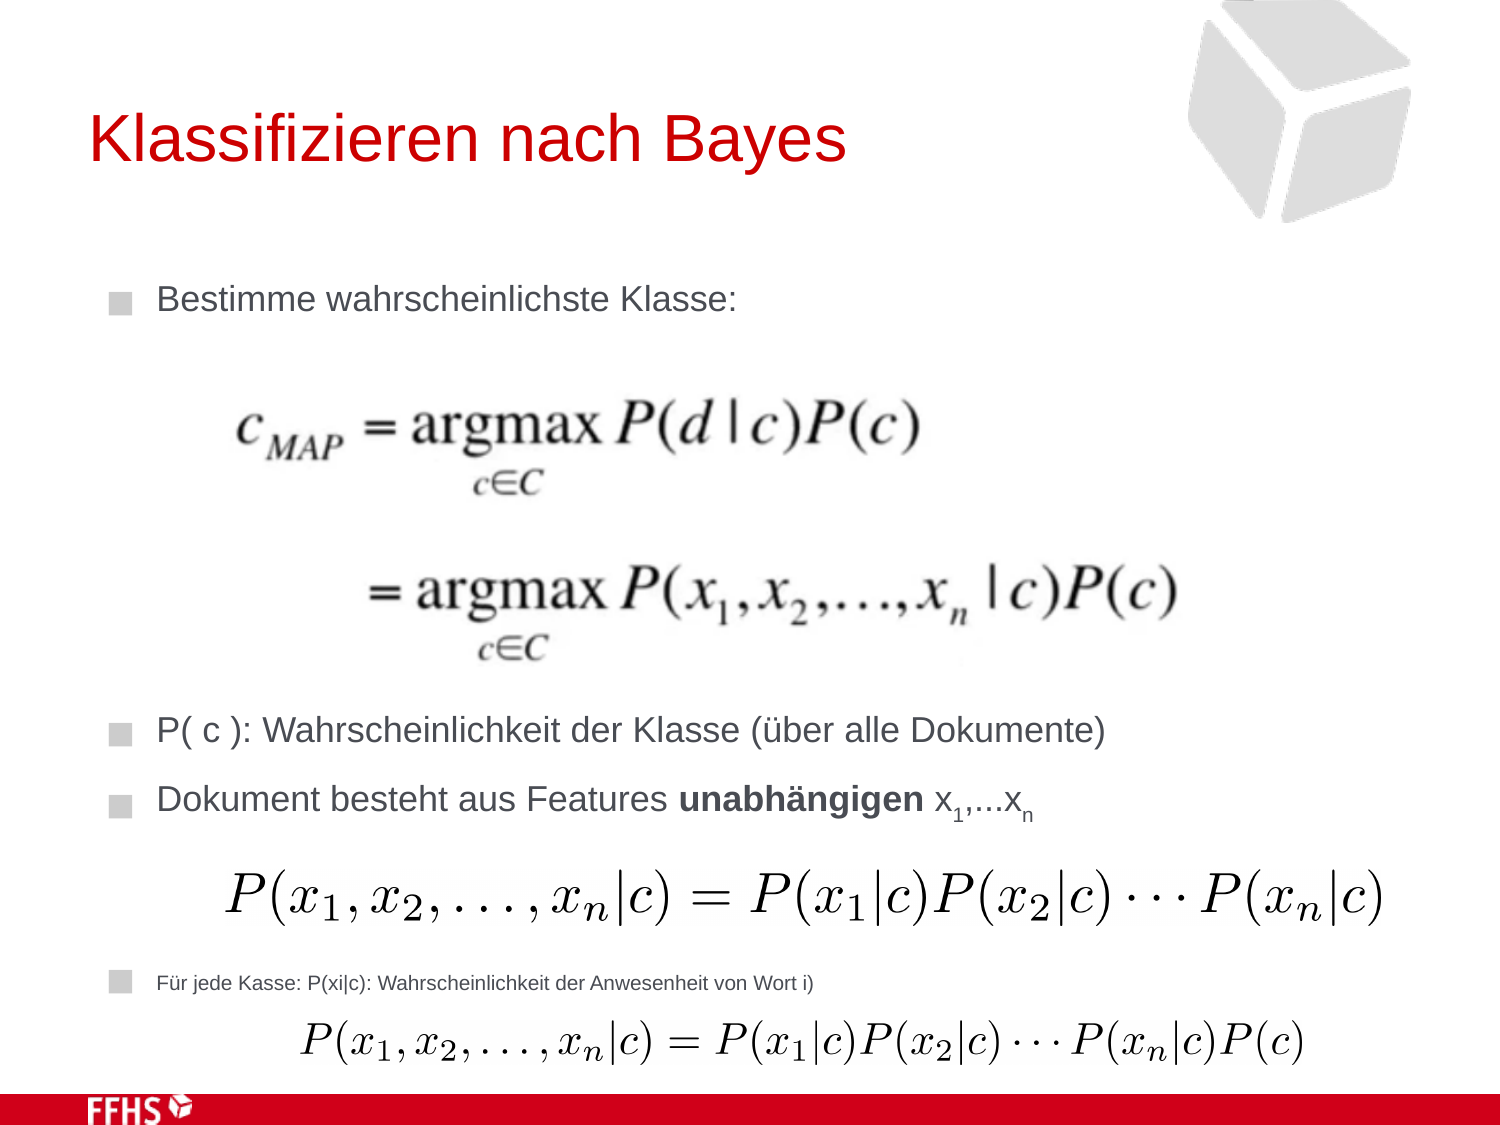

# Klassifizieren nach Bayes
Bestimme wahrscheinlichste Klasse:
P( c ): Wahrscheinlichkeit der Klasse (über alle Dokumente)
Dokument besteht aus Features unabhängigen x1,...xn
Für jede Kasse: P(xi|c): Wahrscheinlichkeit der Anwesenheit von Wort i)